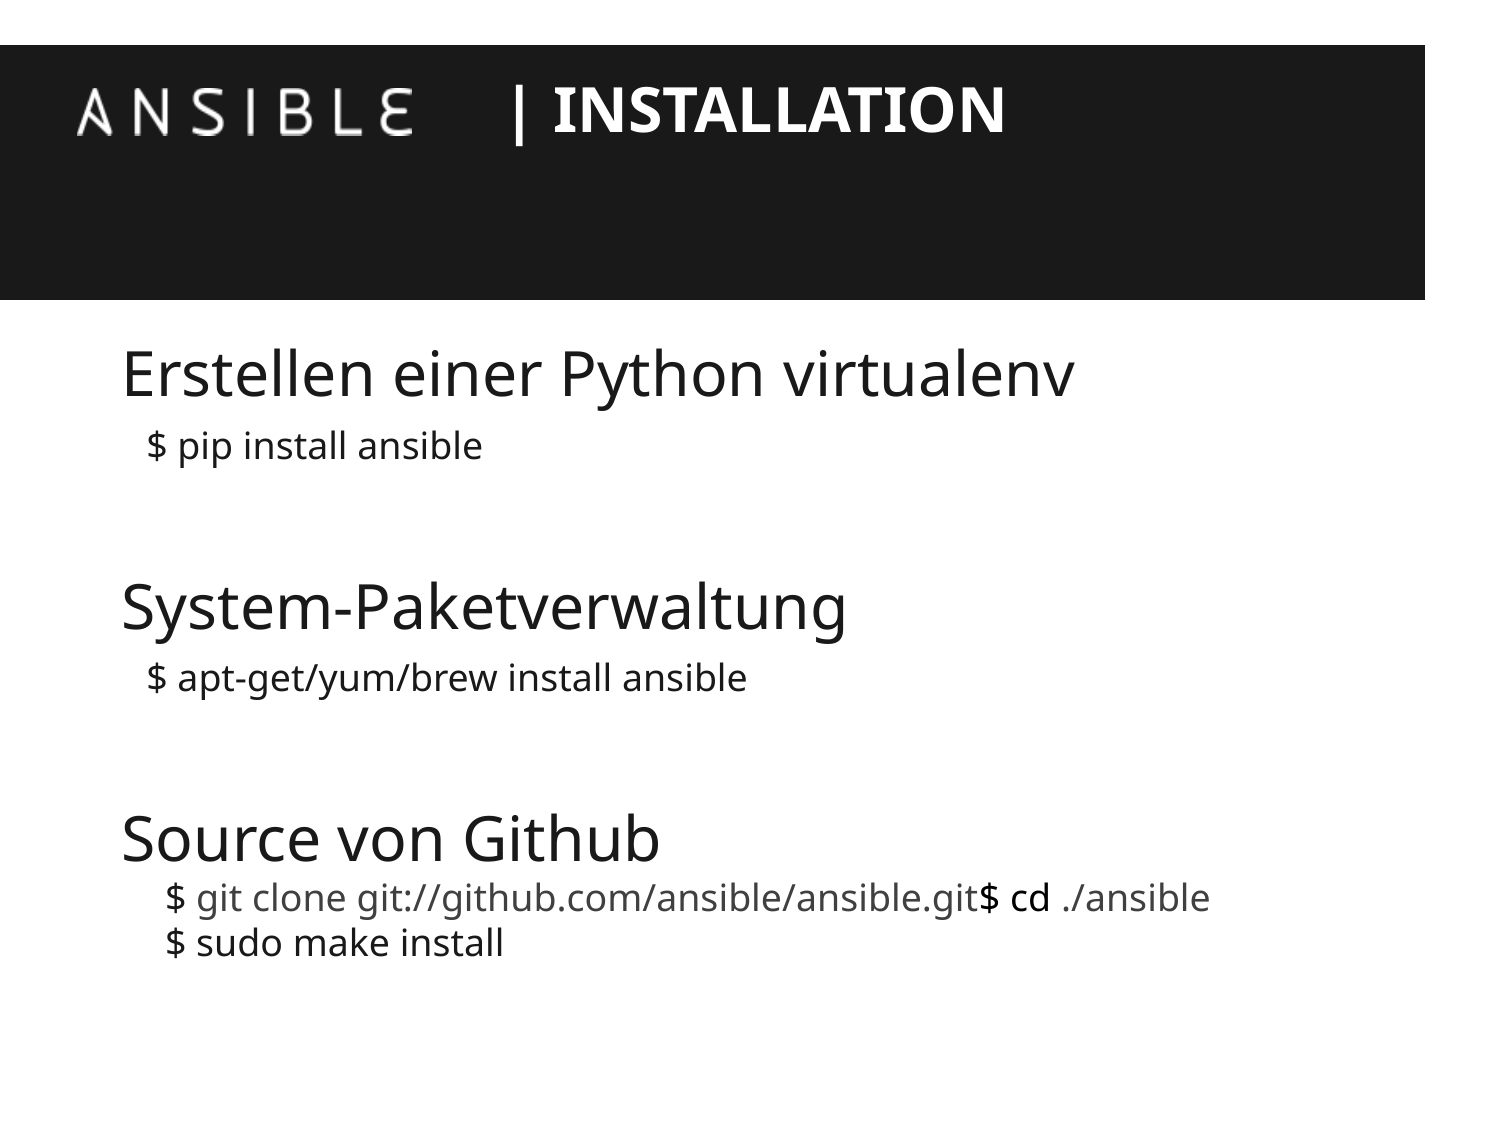

| INSTALLATION
# Erstellen einer Python virtualenv
	$ pip install ansible
System-Paketverwaltung
	$ apt-get/yum/brew install ansible
Source von Github
$ git clone git://github.com/ansible/ansible.git$ cd ./ansible
$ sudo make install